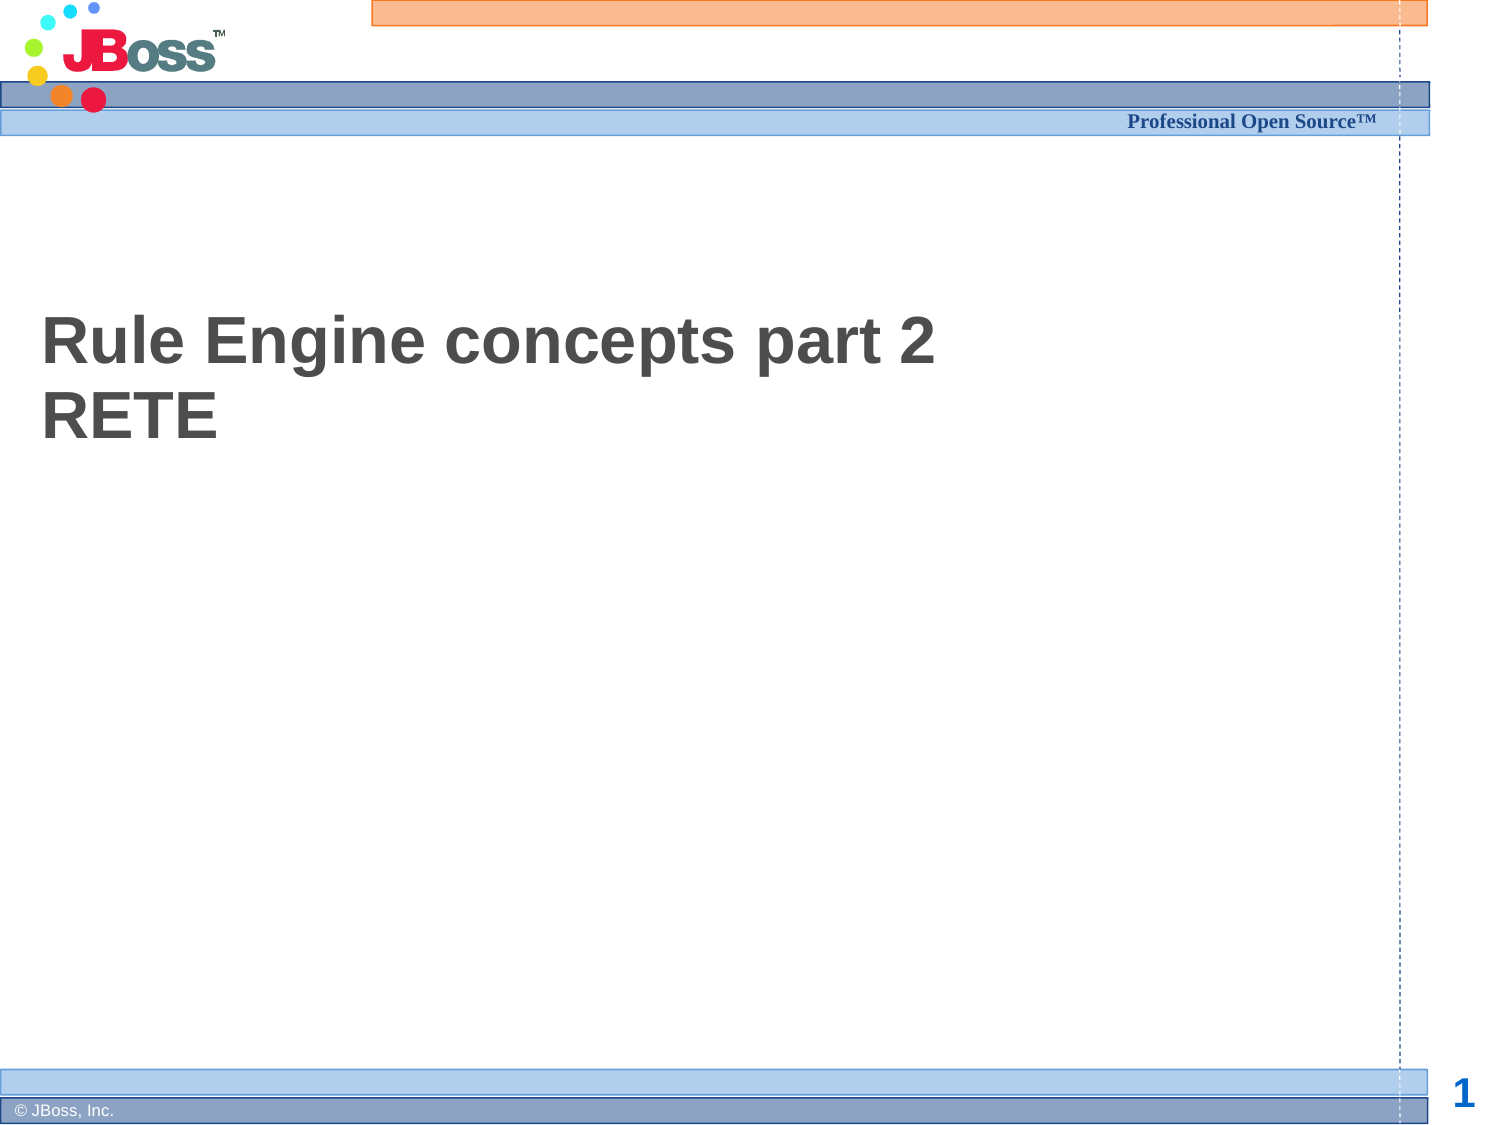

# Rule Engine concepts part 2 RETE